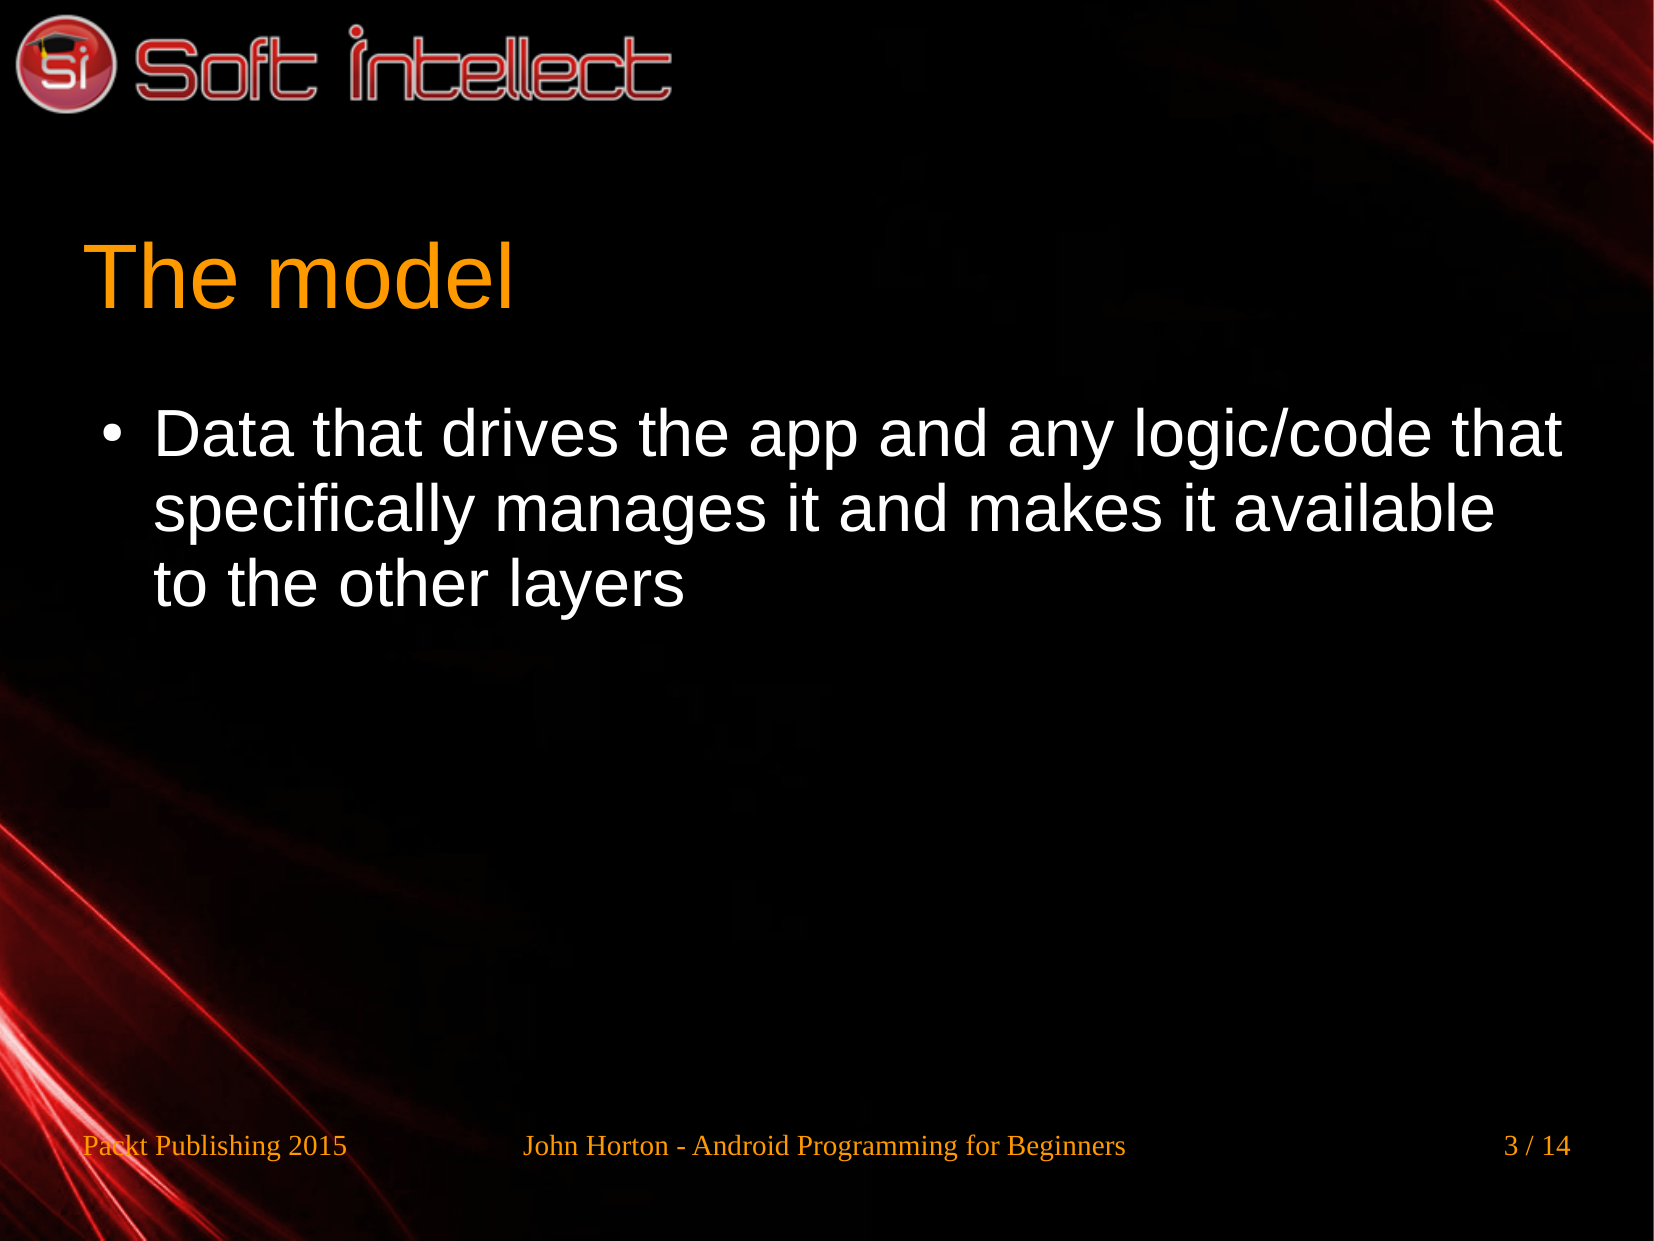

# The model
Data that drives the app and any logic/code that specifically manages it and makes it available to the other layers
Packt Publishing 2015
John Horton - Android Programming for Beginners
3